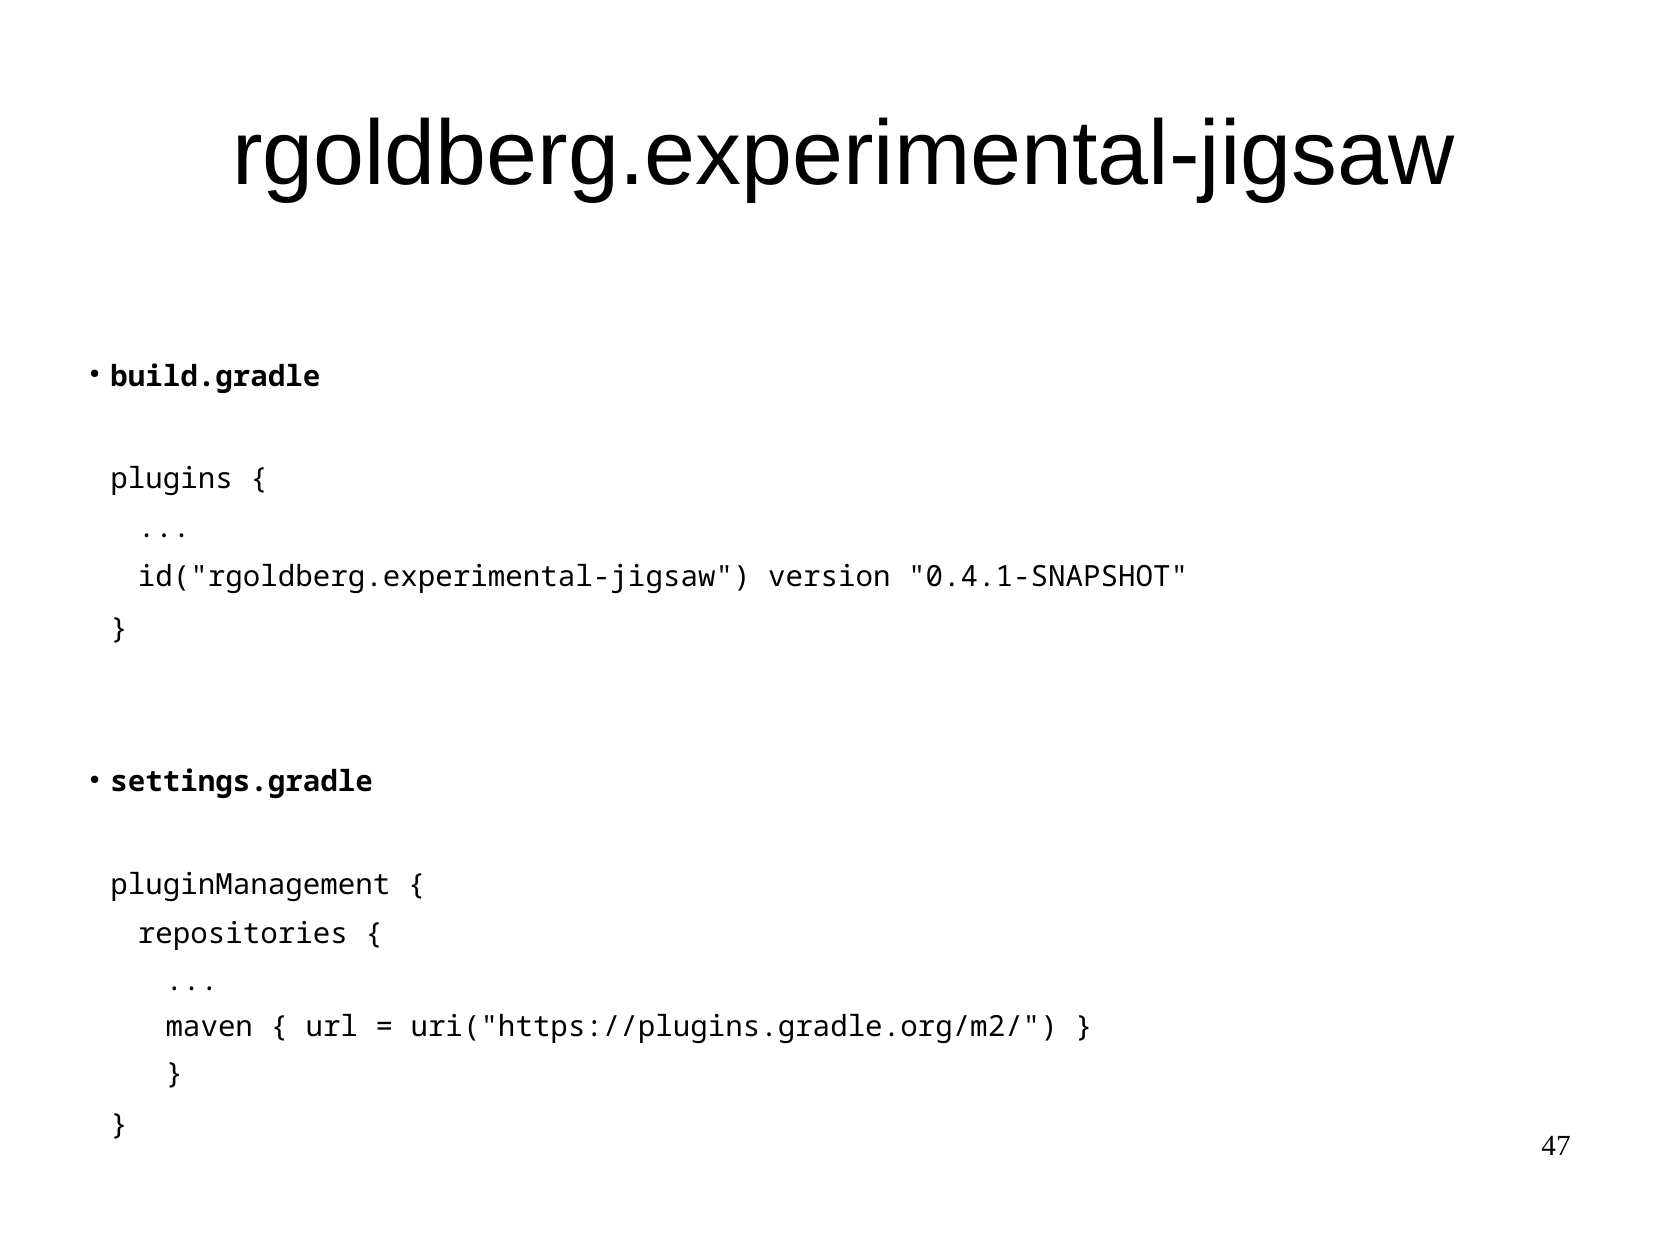

# rgoldberg.experimental-jigsaw
build.gradle
plugins {
...
id("rgoldberg.experimental-jigsaw") version "0.4.1-SNAPSHOT"
}
settings.gradle
pluginManagement {
repositories {
...
maven { url = uri("https://plugins.gradle.org/m2/") }
}
}
47